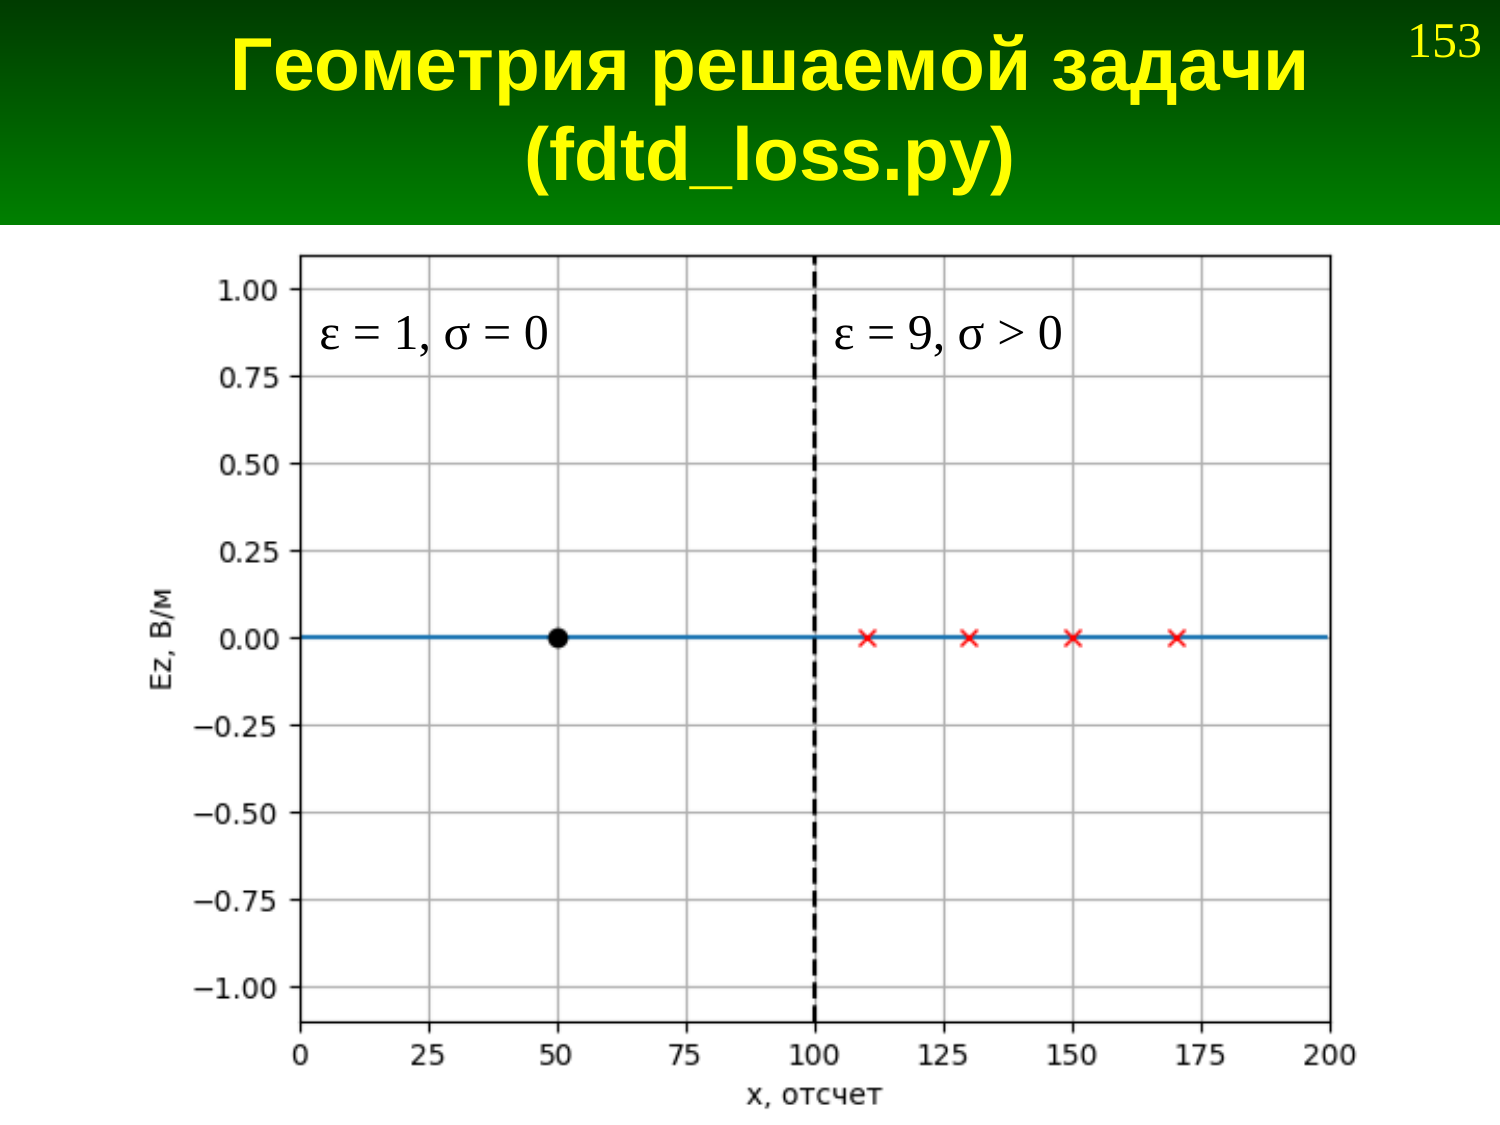

# Геометрия решаемой задачи (fdtd_loss.py)
ε = 1, σ = 0
ε = 9, σ > 0